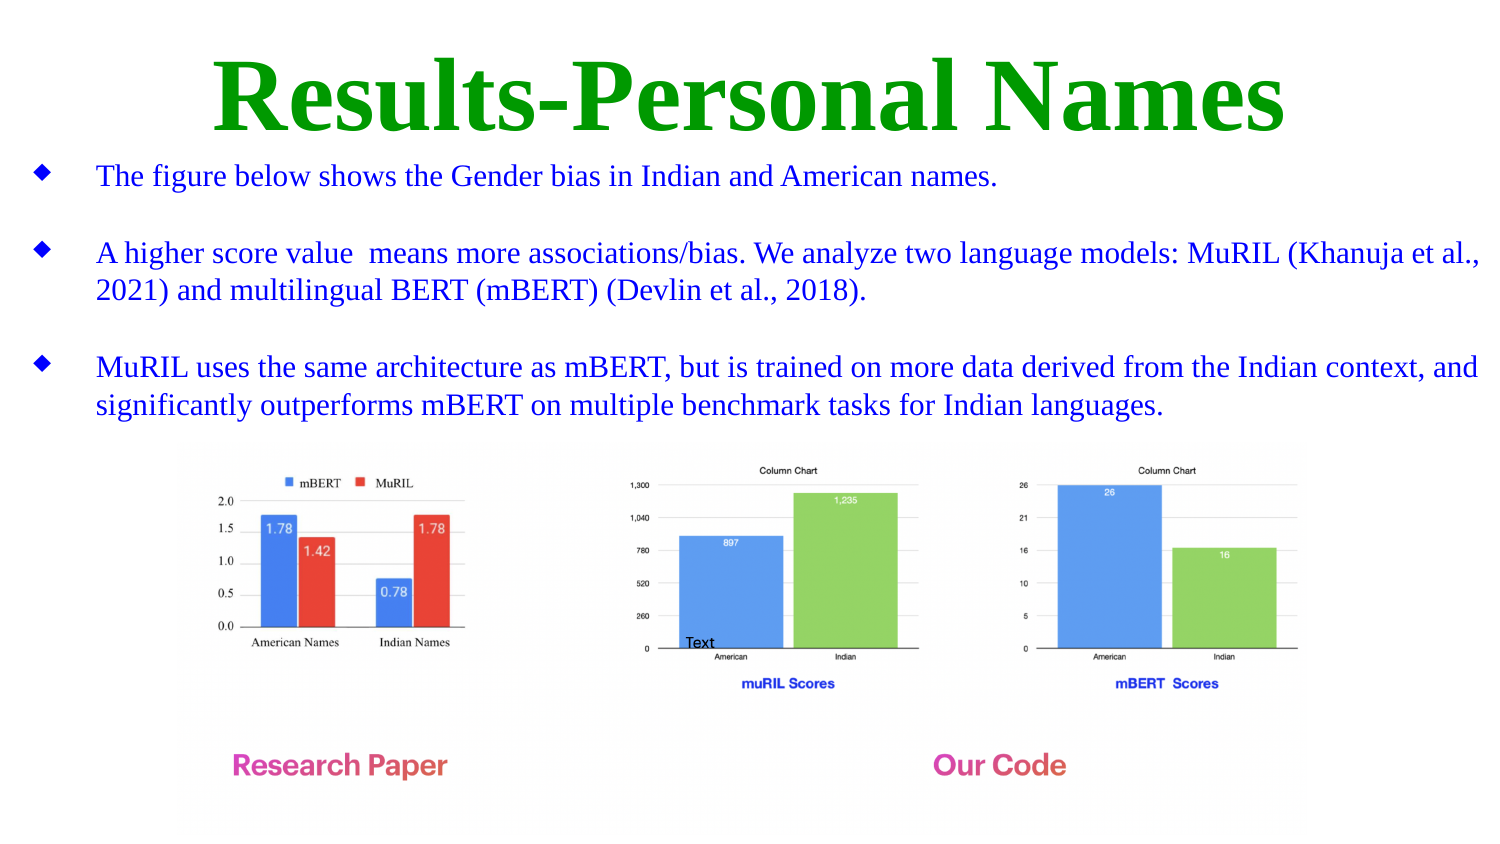

# Results-Personal Names
The figure below shows the Gender bias in Indian and American names.
A higher score value means more associations/bias. We analyze two language models: MuRIL (Khanuja et al., 2021) and multilingual BERT (mBERT) (Devlin et al., 2018).
MuRIL uses the same architecture as mBERT, but is trained on more data derived from the Indian context, and significantly outperforms mBERT on multiple benchmark tasks for Indian languages.